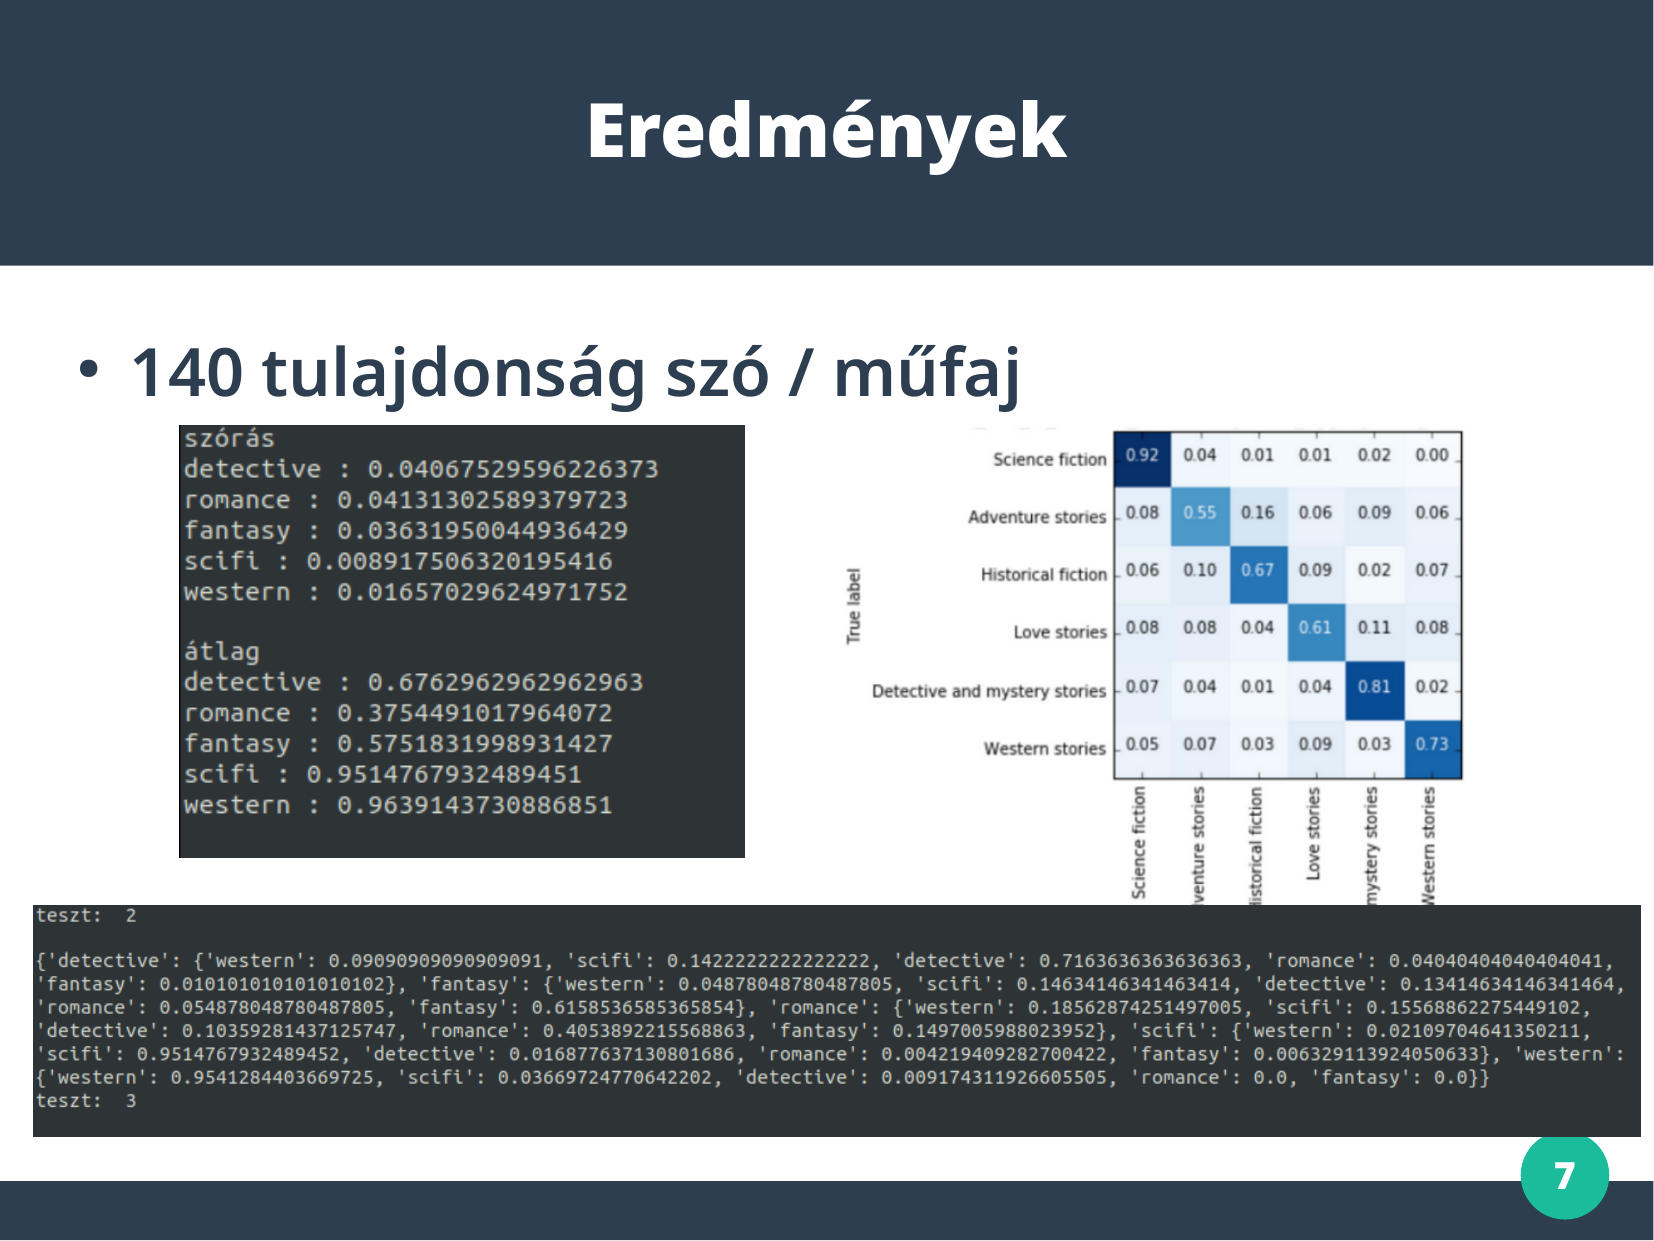

# Eredmények
140 tulajdonság szó / műfaj
7